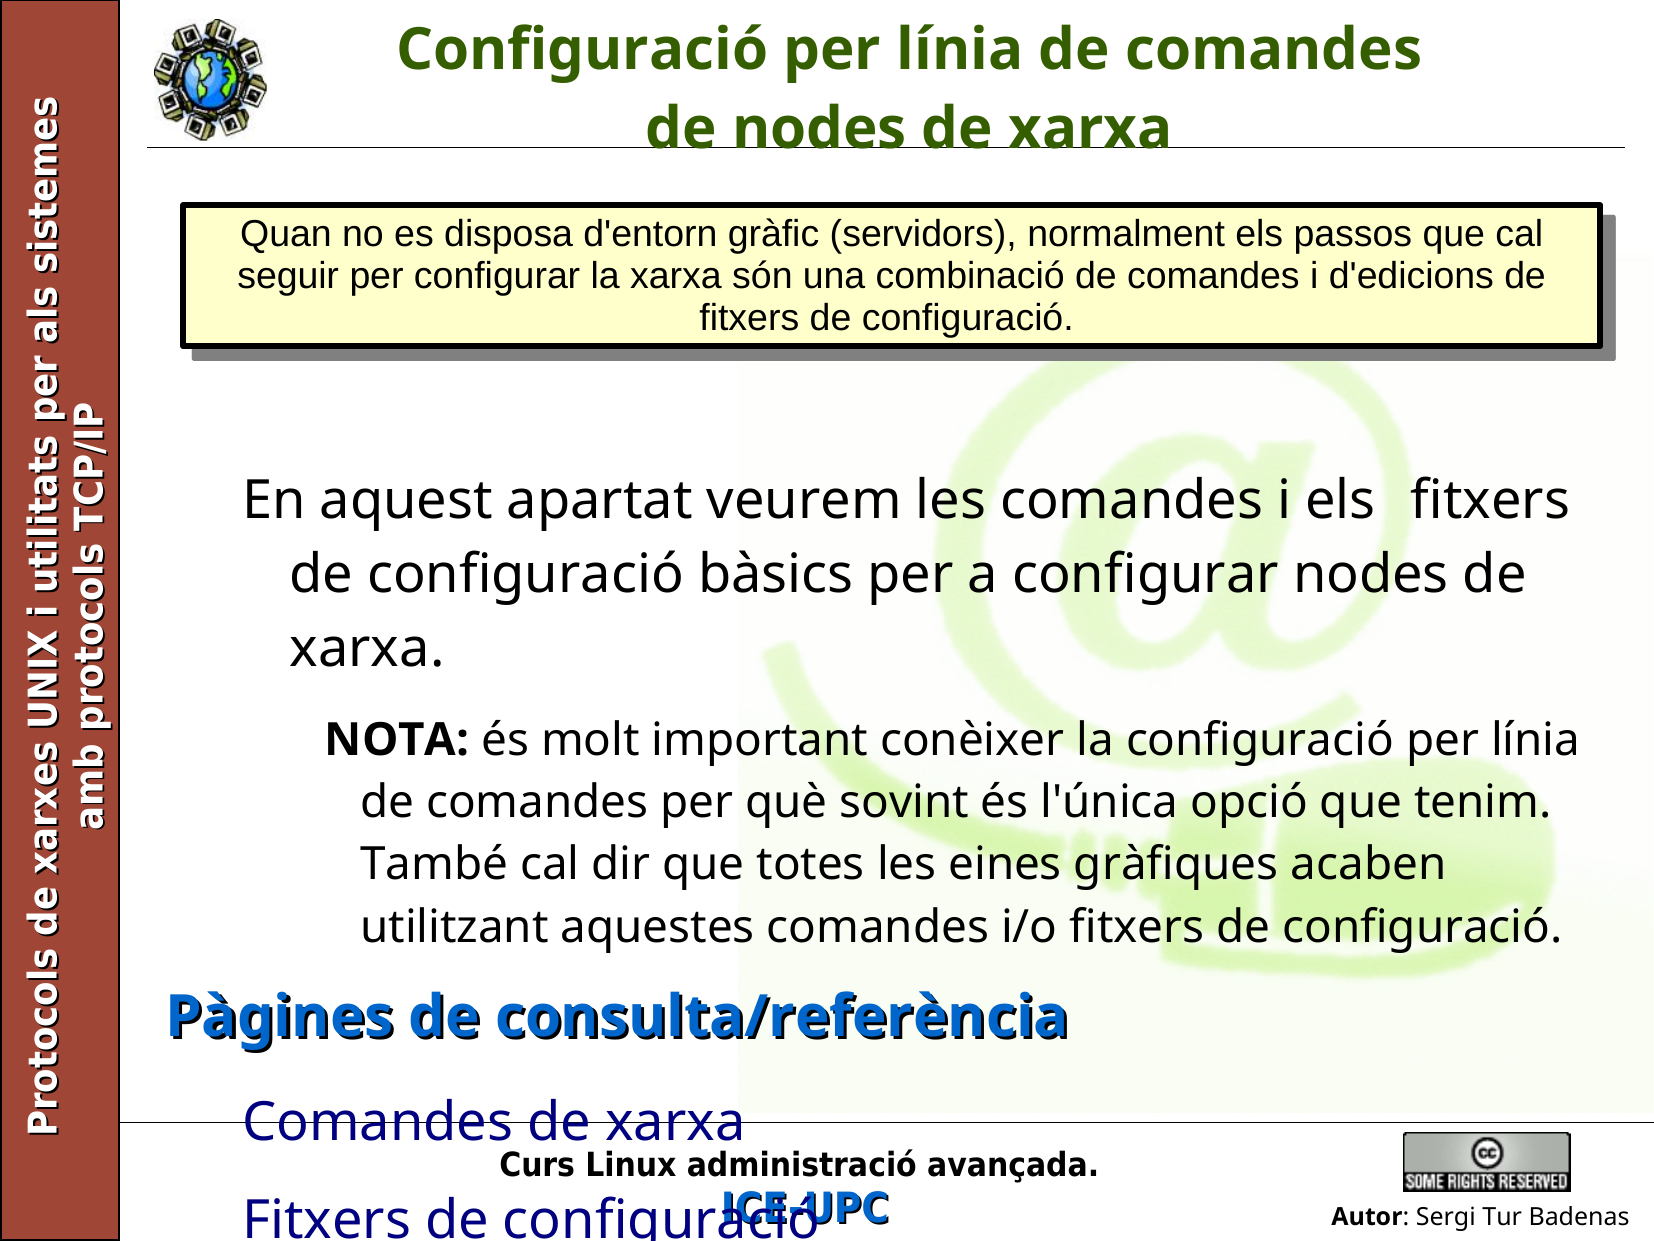

# Configuració per línia de comandes de nodes de xarxa
Quan no es disposa d'entorn gràfic (servidors), normalment els passos que cal seguir per configurar la xarxa són una combinació de comandes i d'edicions de fitxers de configuració.
En aquest apartat veurem les comandes i els	 fitxers de configuració bàsics per a configurar nodes de xarxa.
NOTA: és molt important conèixer la configuració per línia de comandes per què sovint és l'única opció que tenim. També cal dir que totes les eines gràfiques acaben utilitzant aquestes comandes i/o fitxers de configuració.
Pàgines de consulta/referència
Comandes de xarxa
Fitxers de configuració
Paquets de xarxa